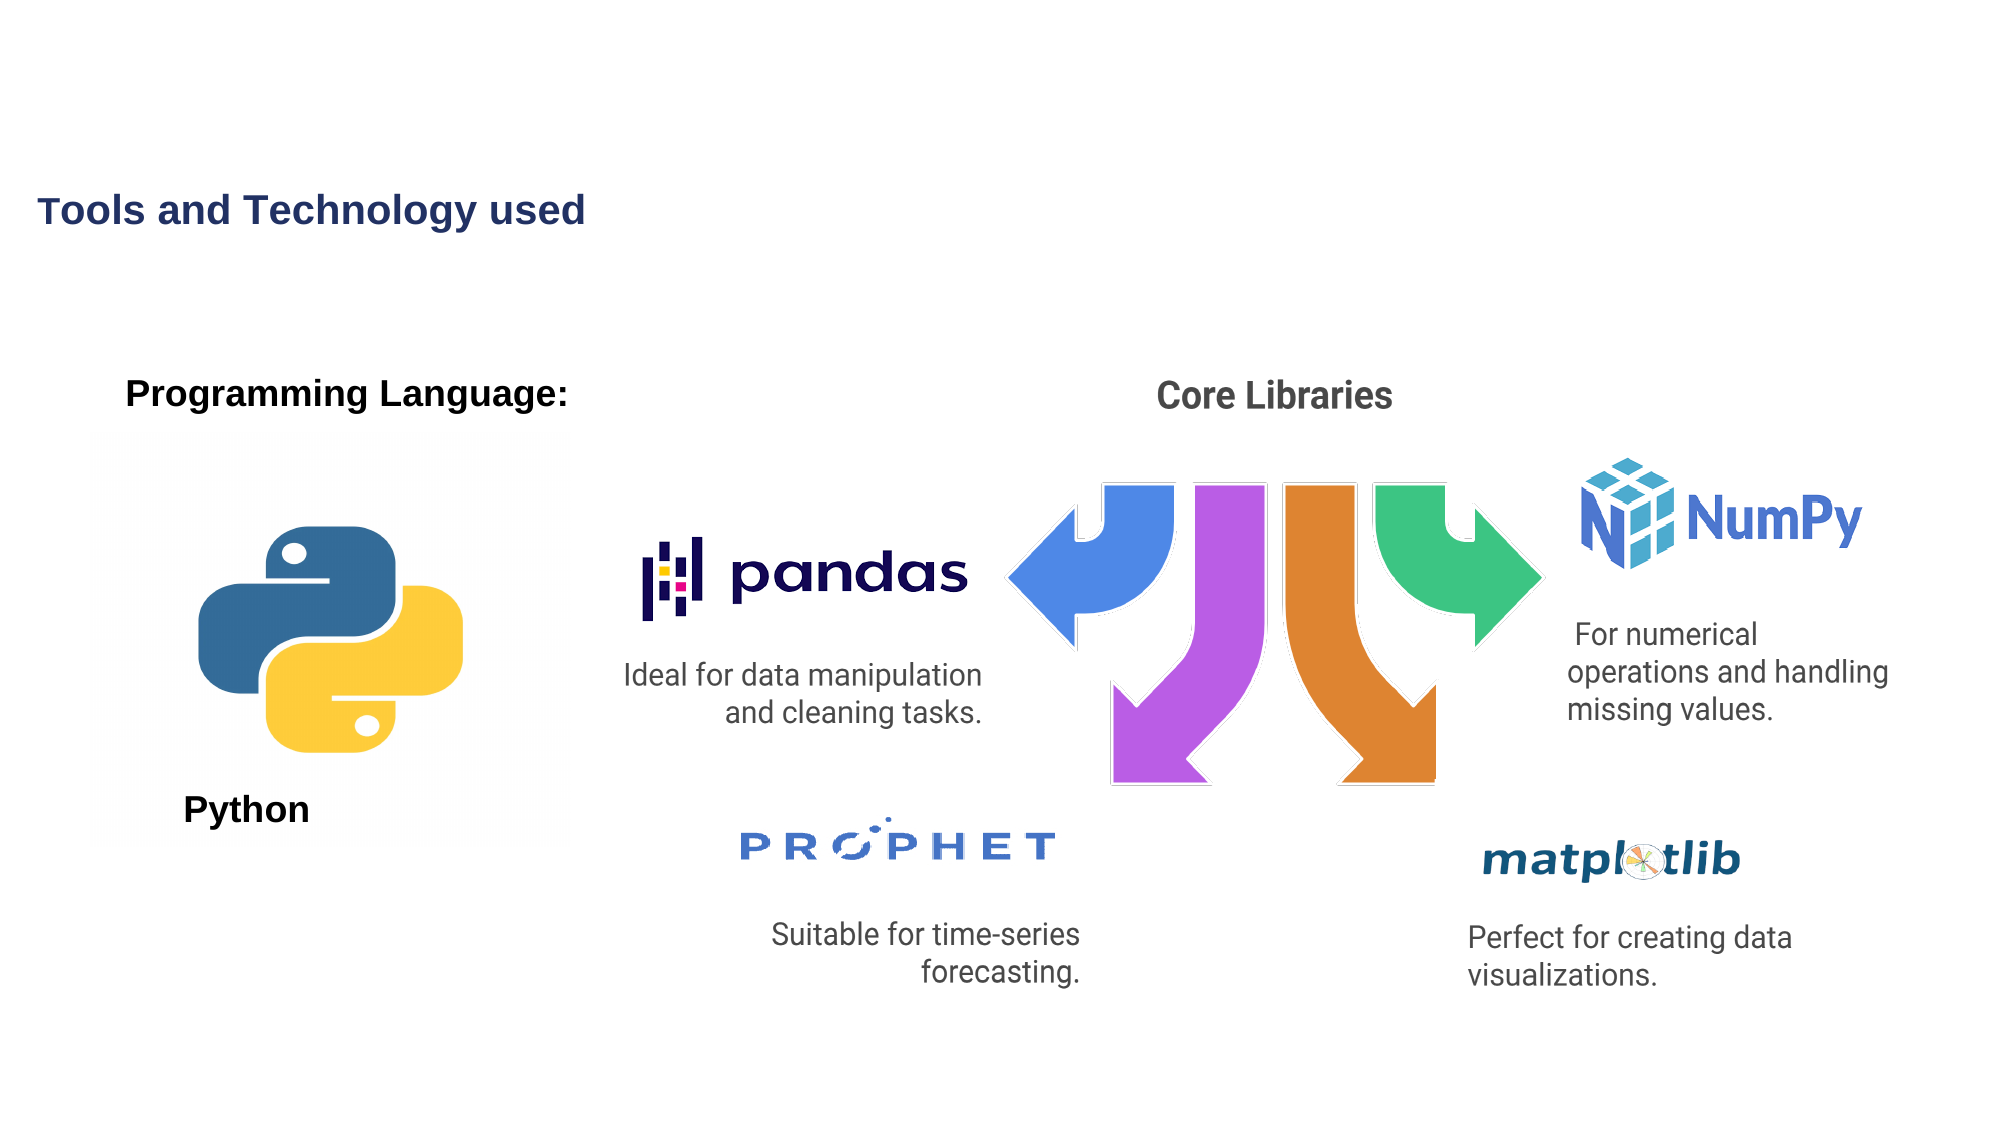

Tools and Technology used
Programming Language:
Python